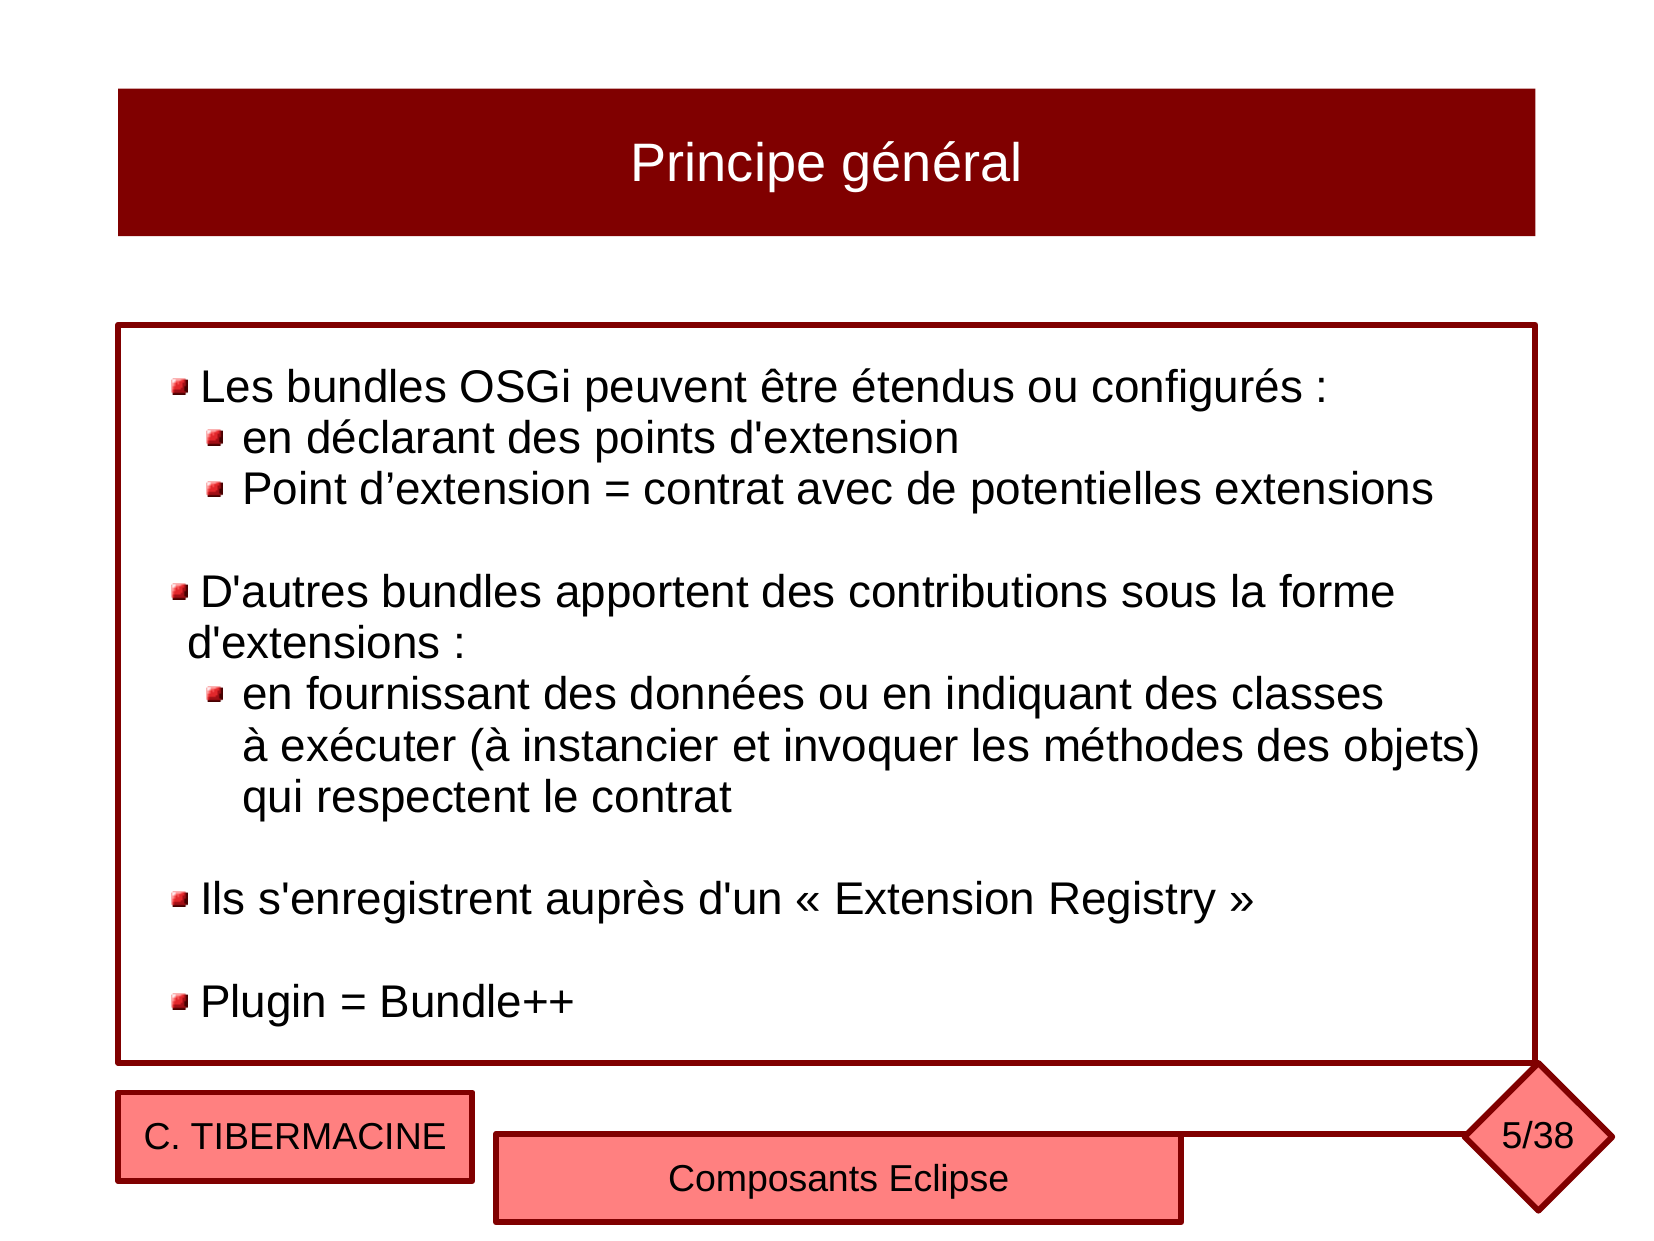

Principe général
 Les bundles OSGi peuvent être étendus ou configurés :
en déclarant des points d'extension
Point d’extension = contrat avec de potentielles extensions
 D'autres bundles apportent des contributions sous la forme
d'extensions :
en fournissant des données ou en indiquant des classes
à exécuter (à instancier et invoquer les méthodes des objets)
qui respectent le contrat
 Ils s'enregistrent auprès d'un « Extension Registry »
 Plugin = Bundle++
C. TIBERMACINE
Composants Eclipse